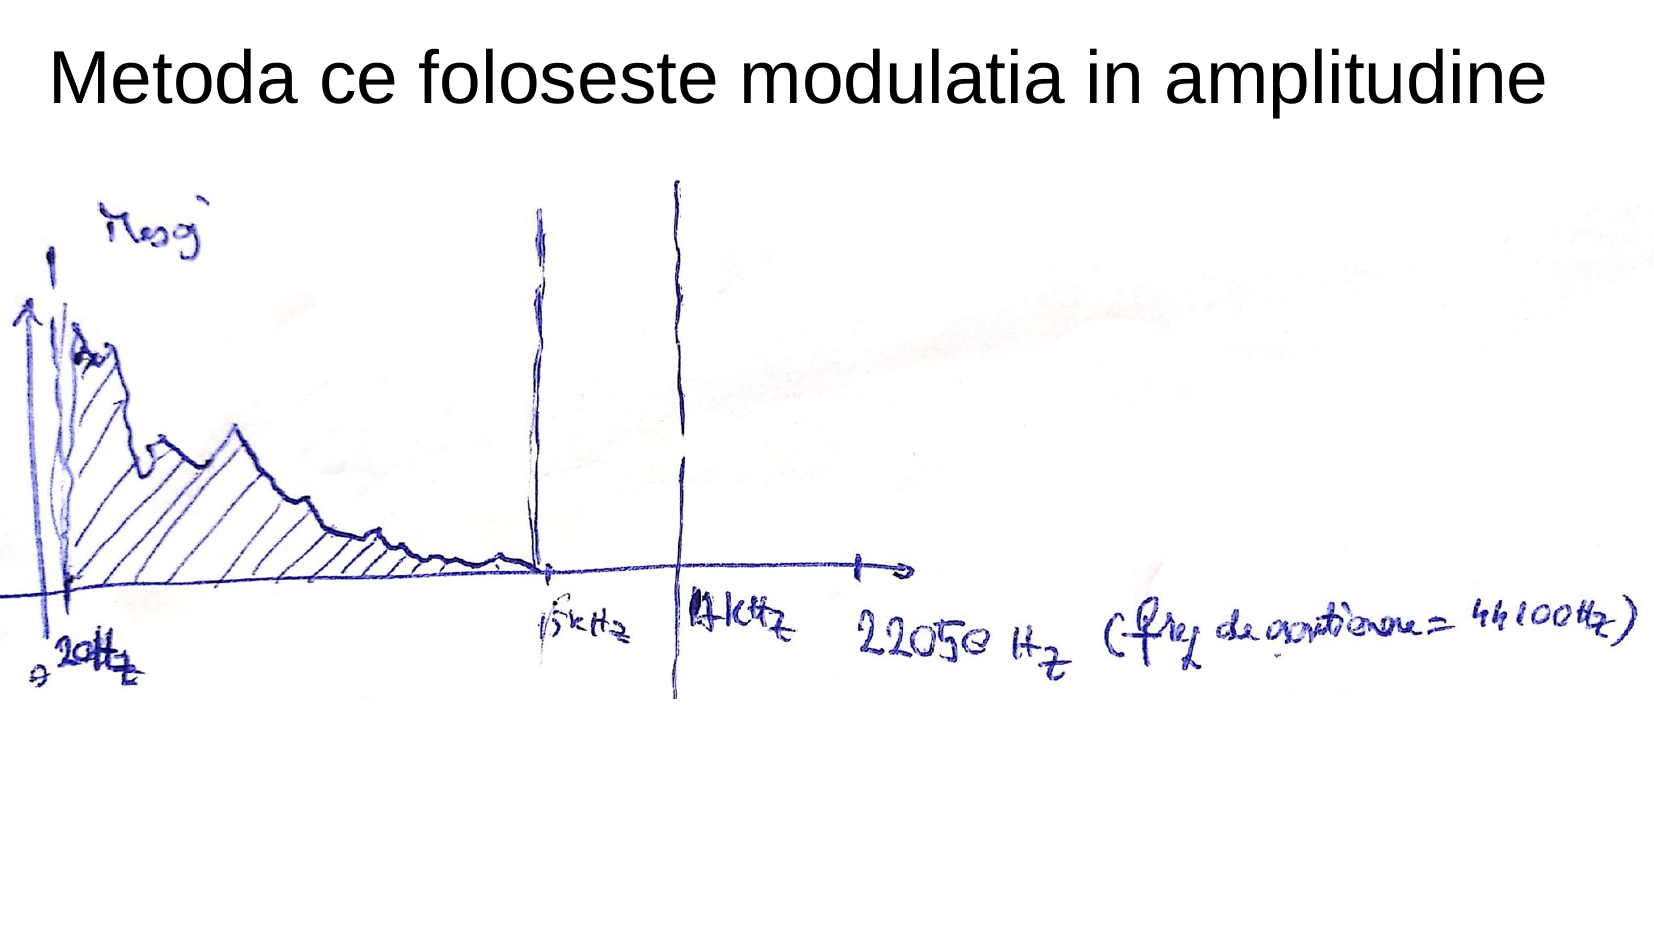

# Metoda ce foloseste modulatia in amplitudine